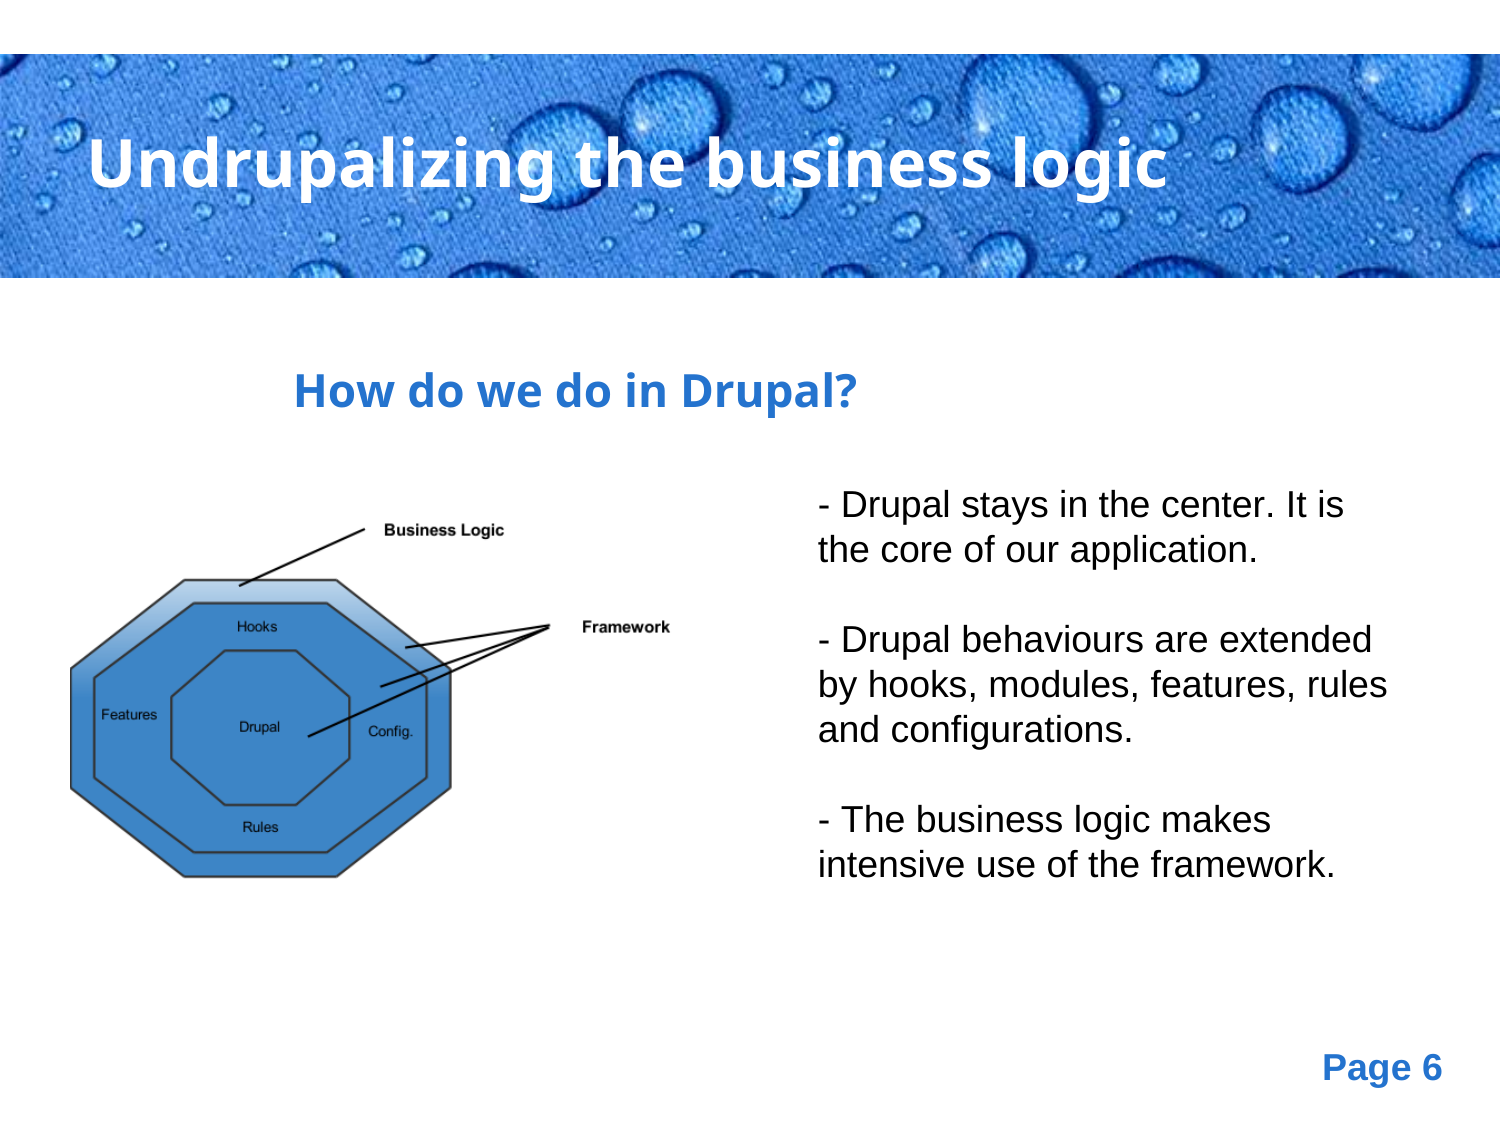

Undrupalizing the business logic
How do we do in Drupal?
- Drupal stays in the center. It is the core of our application.
- Drupal behaviours are extended by hooks, modules, features, rules and configurations.
- The business logic makes intensive use of the framework.